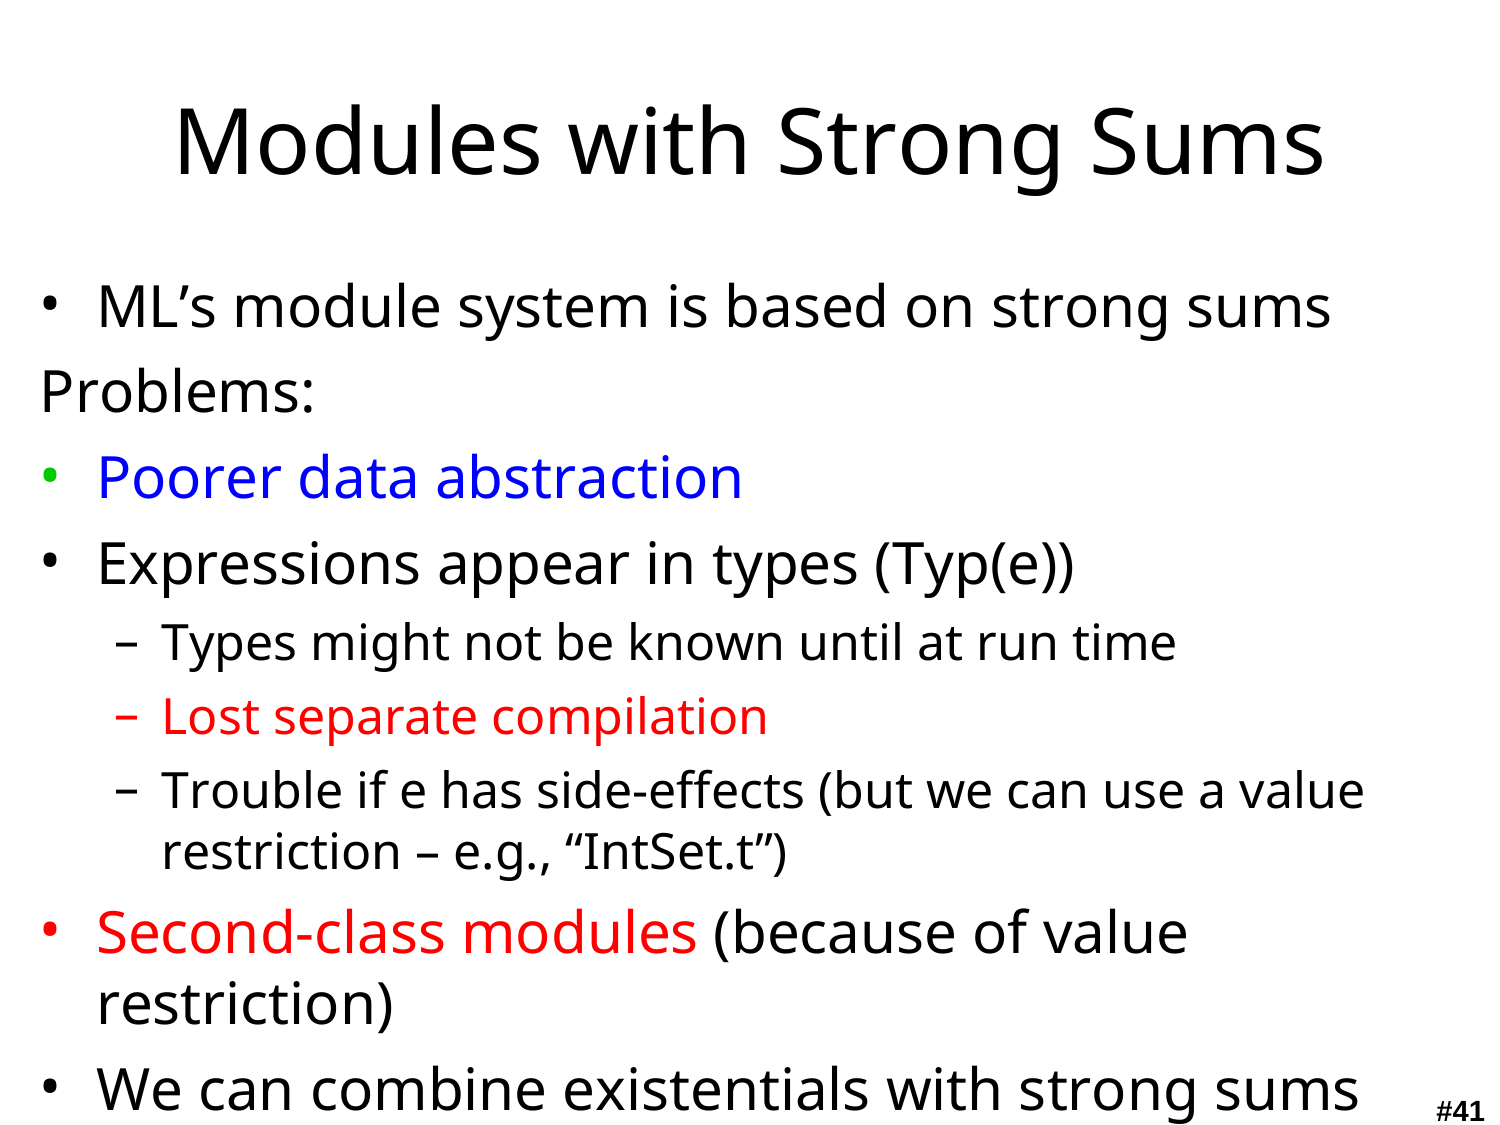

# Modules with Strong Sums
ML’s module system is based on strong sums
Problems:
Poorer data abstraction
Expressions appear in types (Typ(e))
Types might not be known until at run time
Lost separate compilation
Trouble if e has side-effects (but we can use a value restriction – e.g., “IntSet.t”)
Second-class modules (because of value restriction)
We can combine existentials with strong sums
Translucent sums: partially visible
41